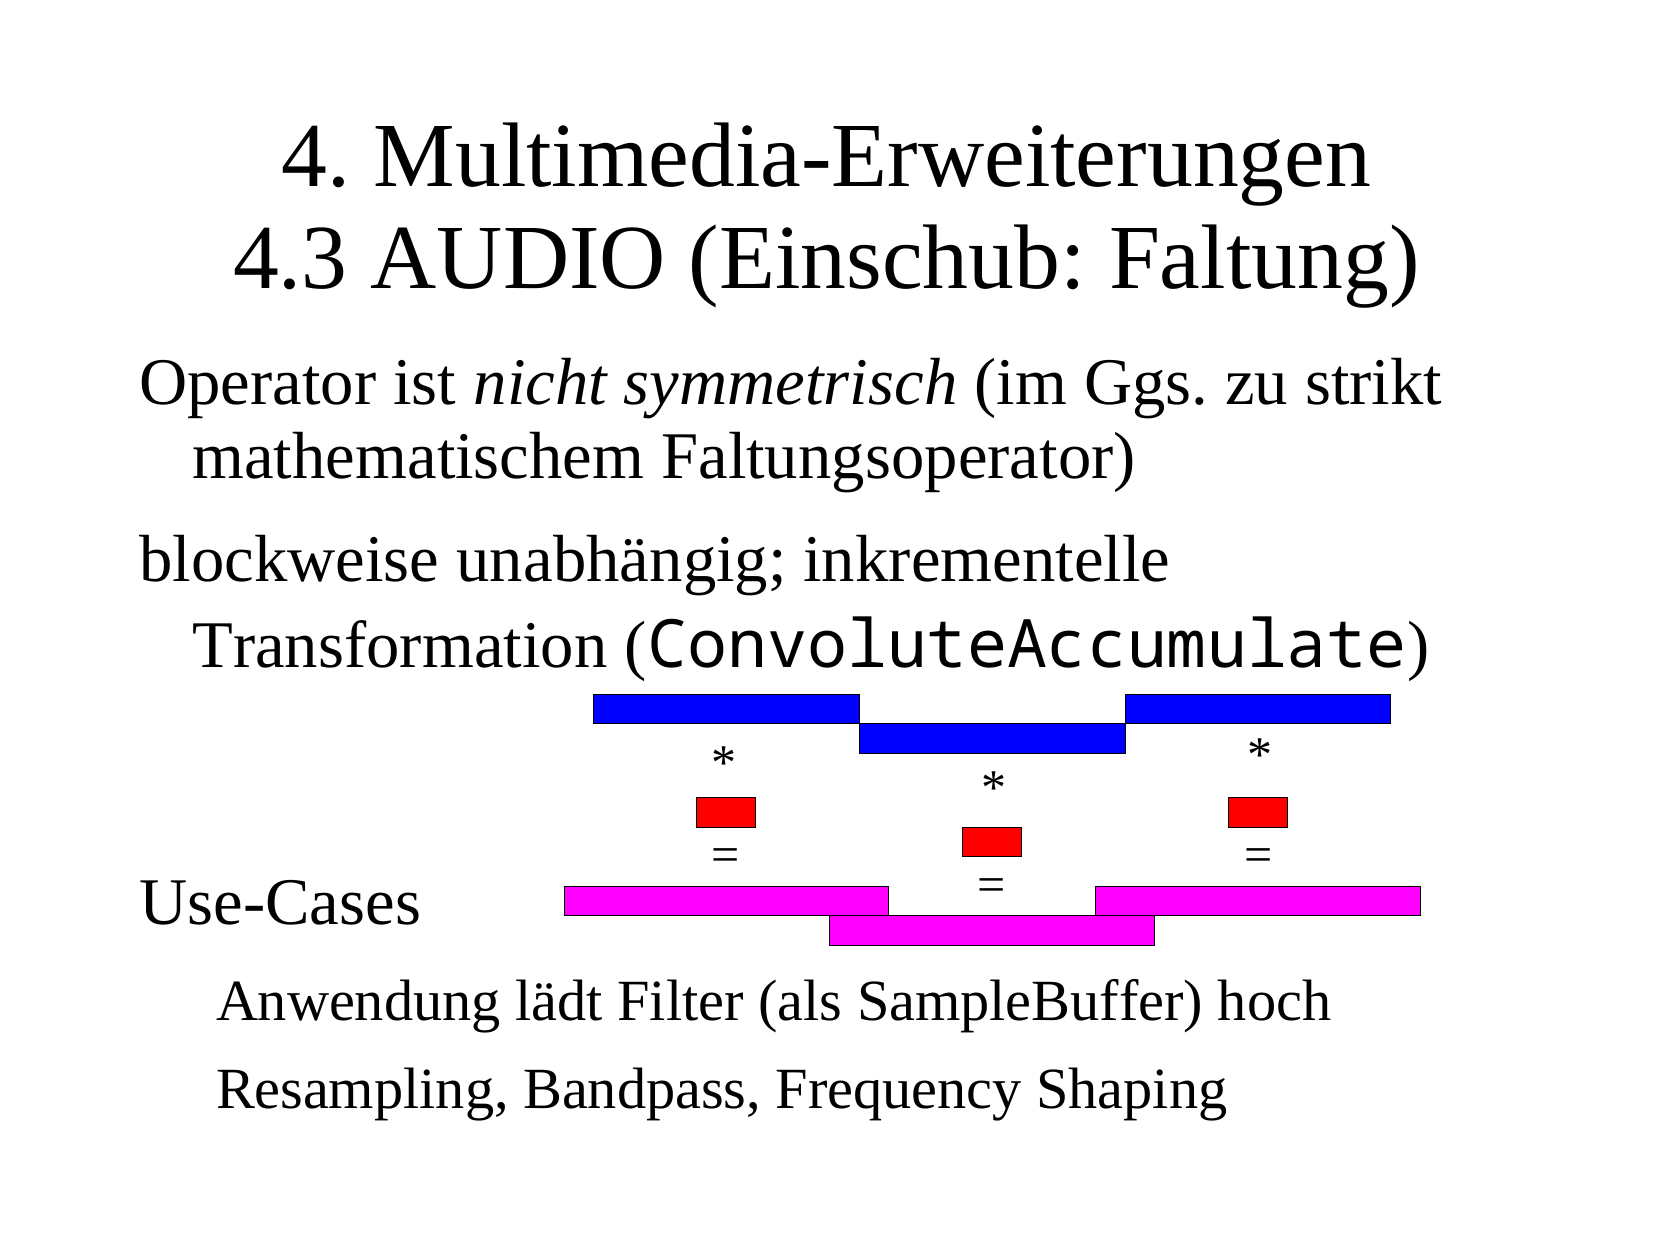

# 4. Multimedia-Erweiterungen 4.3 AUDIO (Einschub: Faltung)
Operator ist nicht symmetrisch (im Ggs. zu strikt mathematischem Faltungsoperator)
blockweise unabhängig; inkrementelle Transformation (ConvoluteAccumulate)
Use-Cases
Anwendung lädt Filter (als SampleBuffer) hoch
Resampling, Bandpass, Frequency Shaping
*
*
*
=
=
=